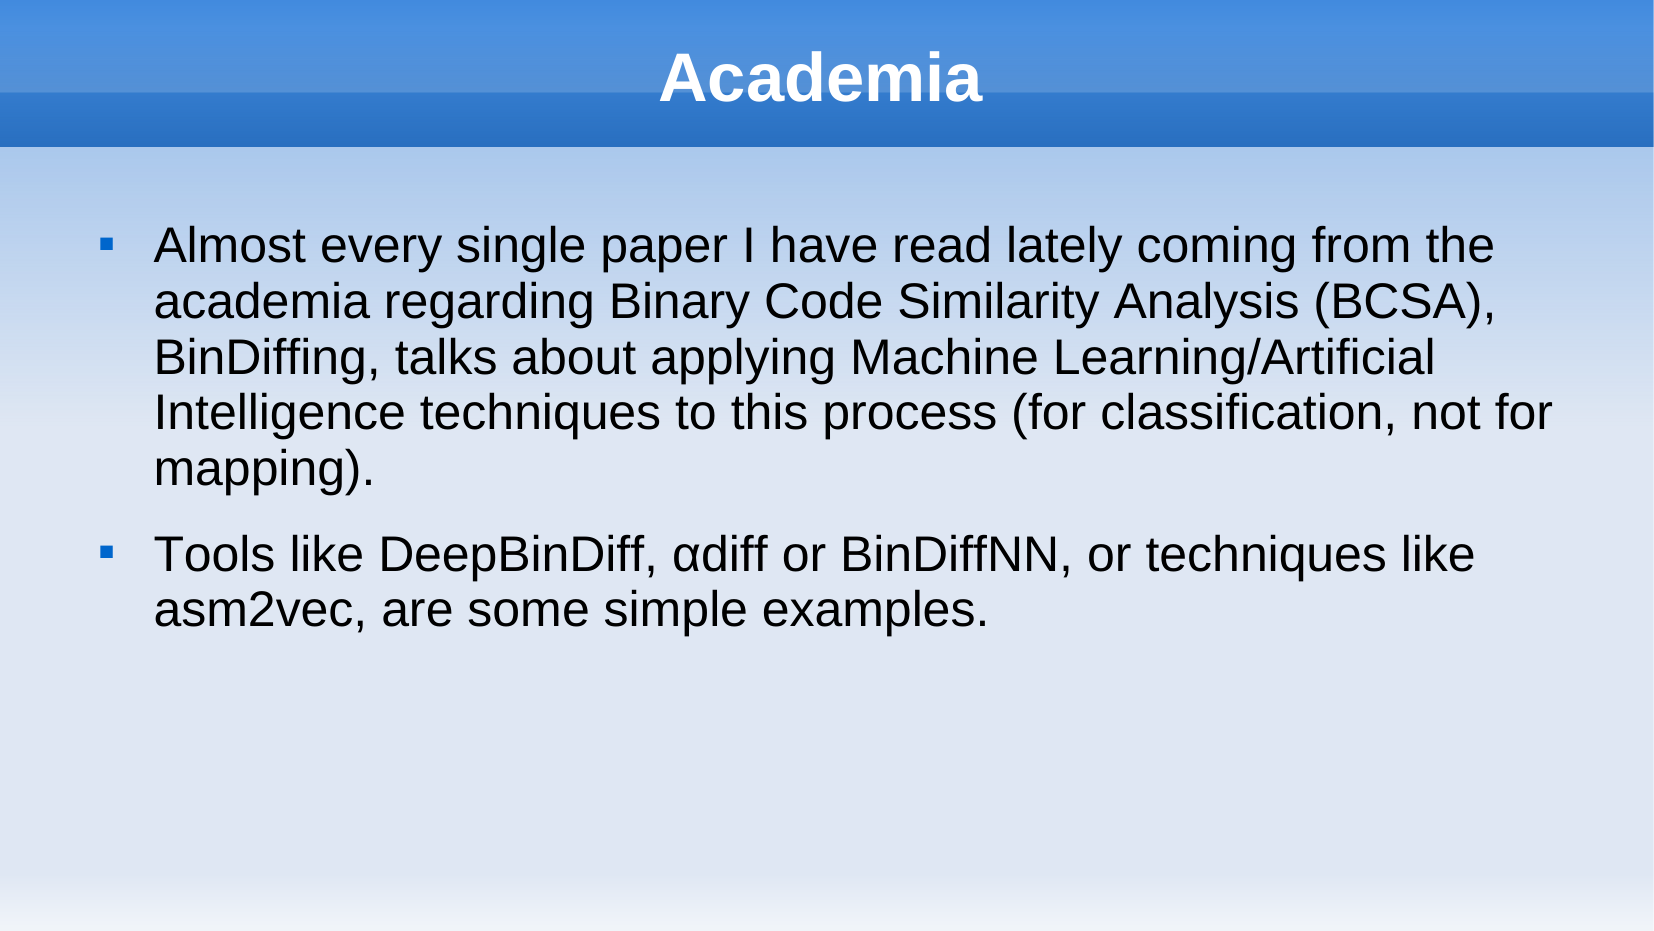

# Academia
Almost every single paper I have read lately coming from the academia regarding Binary Code Similarity Analysis (BCSA), BinDiffing, talks about applying Machine Learning/Artificial Intelligence techniques to this process (for classification, not for mapping).
Tools like DeepBinDiff, αdiff or BinDiffNN, or techniques like asm2vec, are some simple examples.